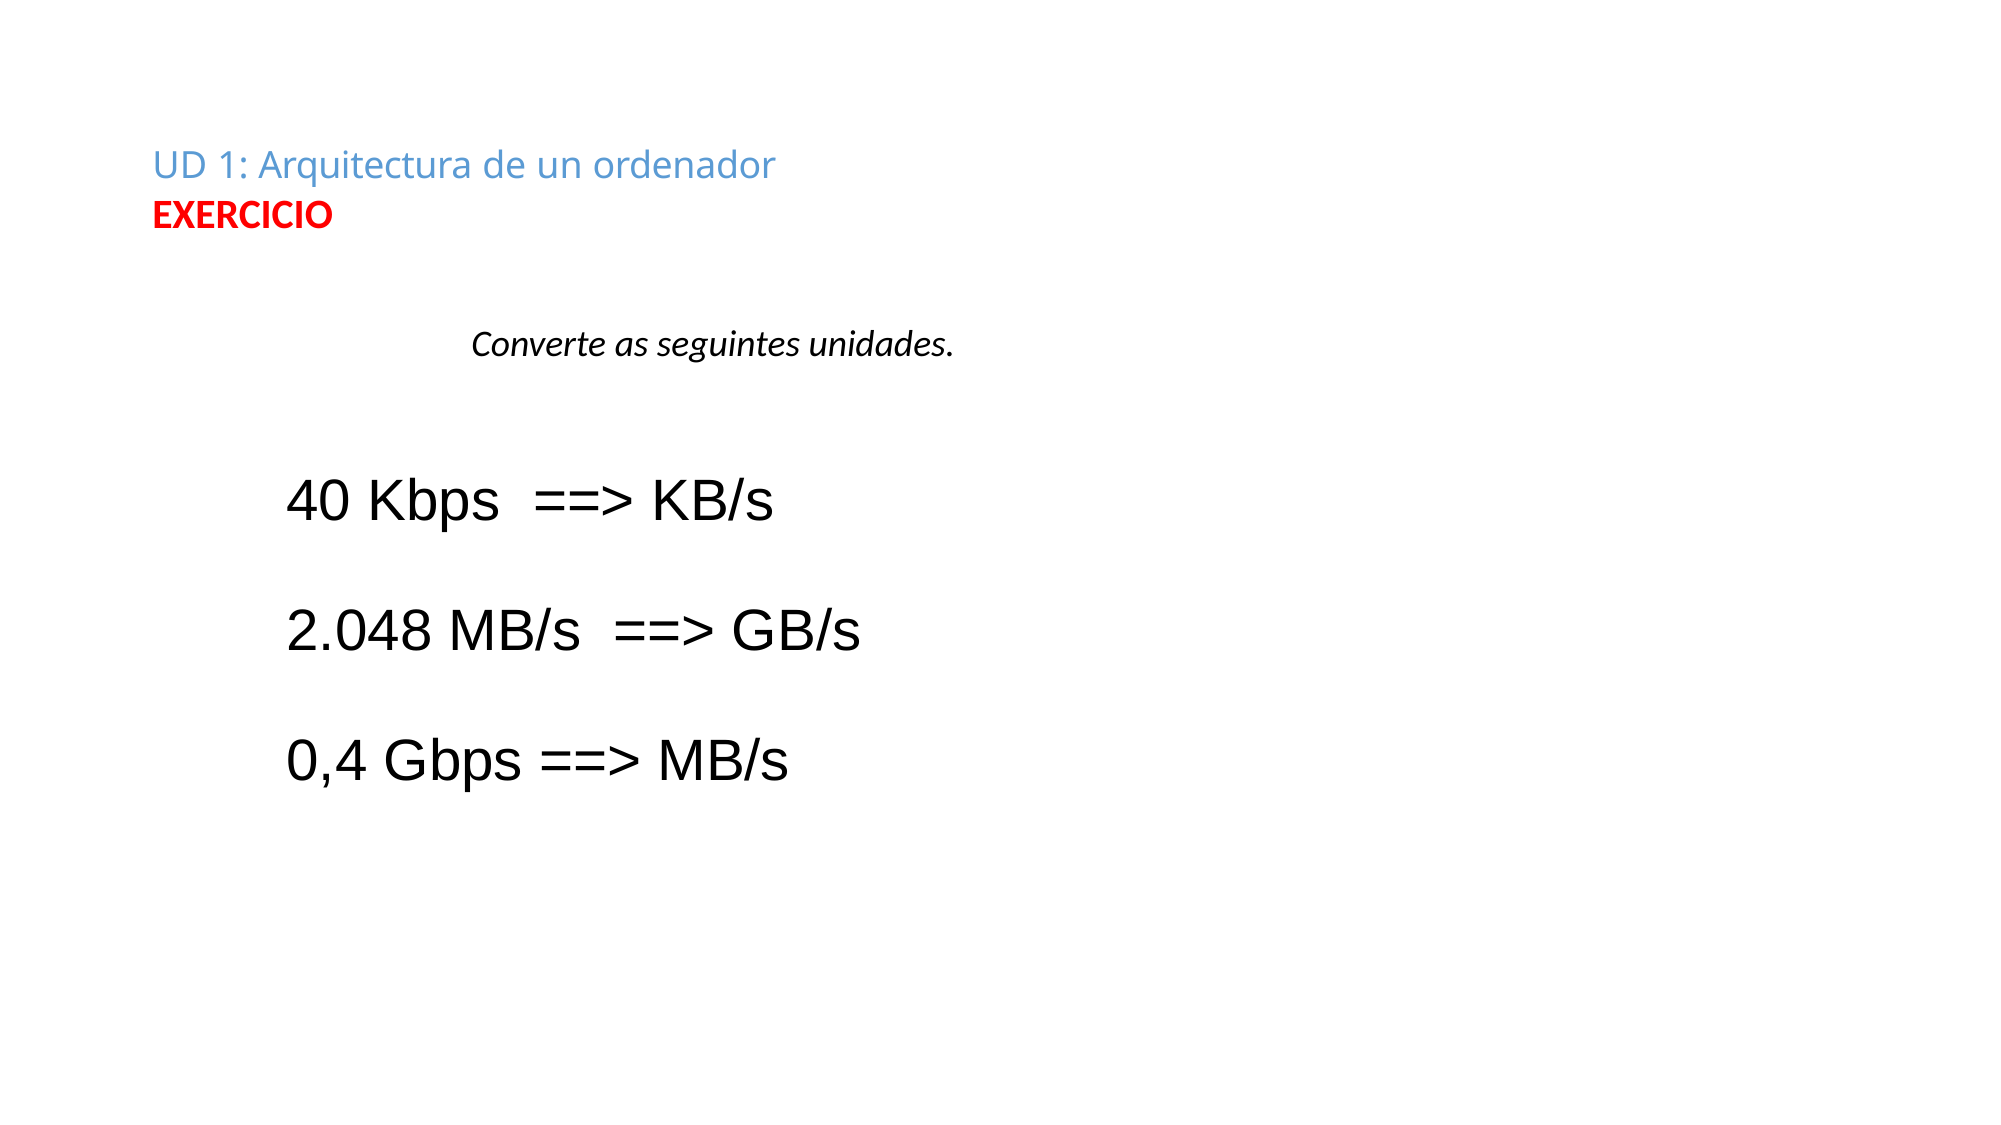

# UD 1: Arquitectura de un ordenador EXERCICIO
Converte as seguintes unidades.
40 Kbps ==> KB/s
2.048 MB/s ==> GB/s
0,4 Gbps ==> MB/s